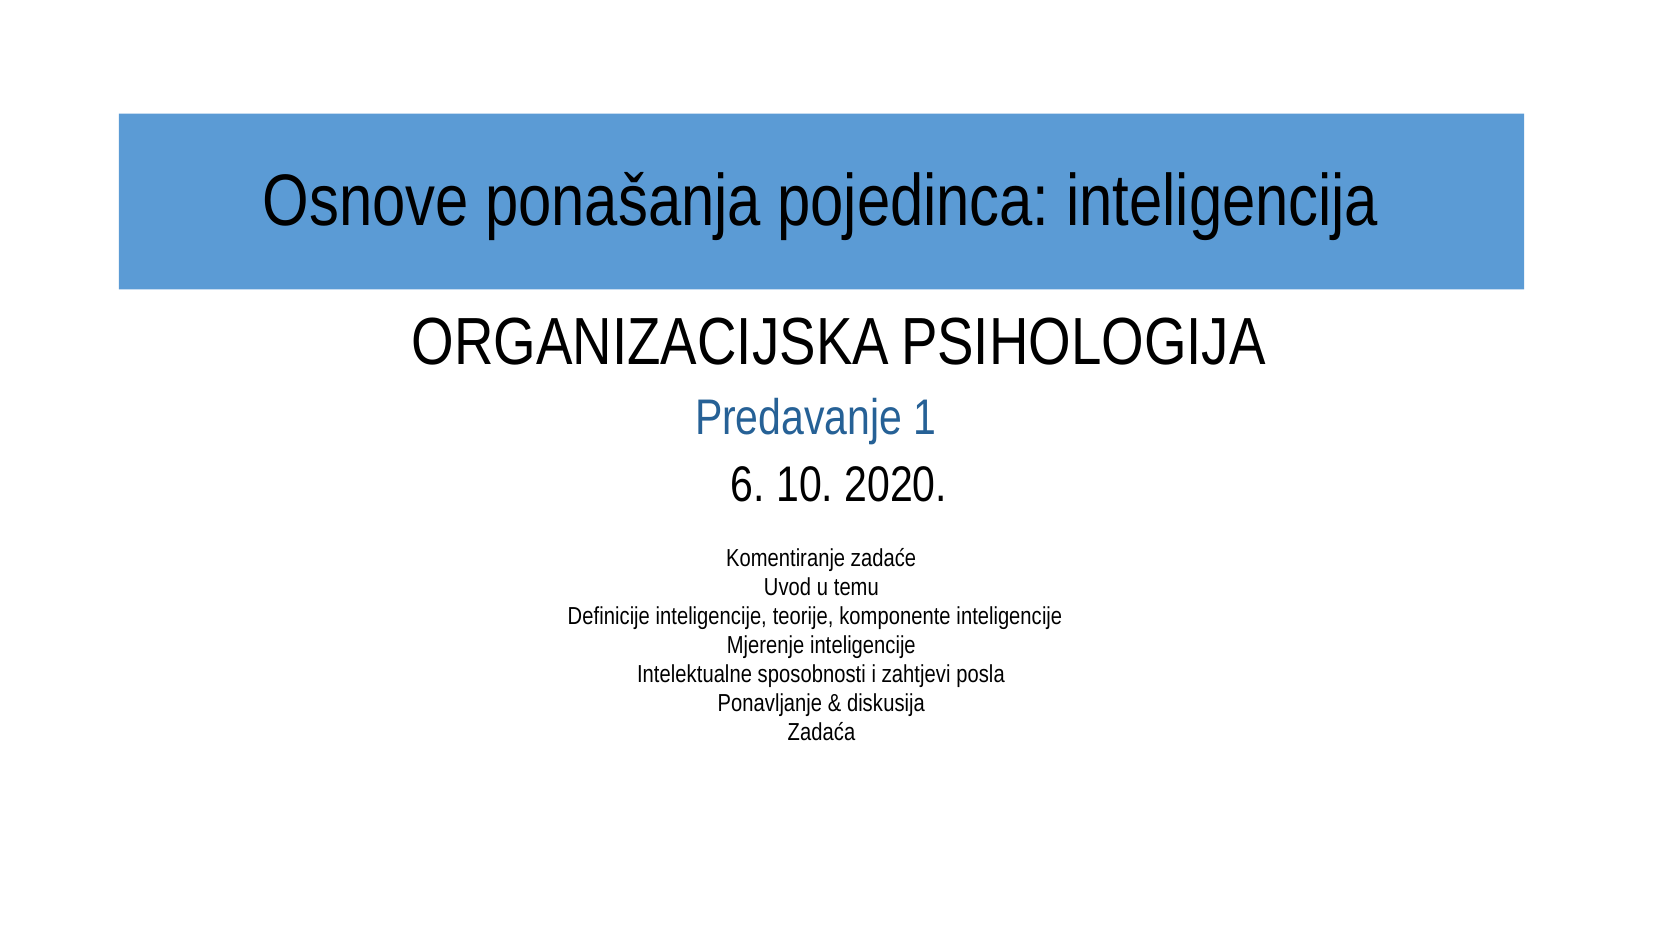

# Osnove ponašanja pojedinca: inteligencija
ORGANIZACIJSKA PSIHOLOGIJA
Predavanje 1
6. 10. 2020.
Komentiranje zadaće
Uvod u temu
Definicije inteligencije, teorije, komponente inteligencije
Mjerenje inteligencije
Intelektualne sposobnosti i zahtjevi posla
Ponavljanje & diskusija
Zadaća